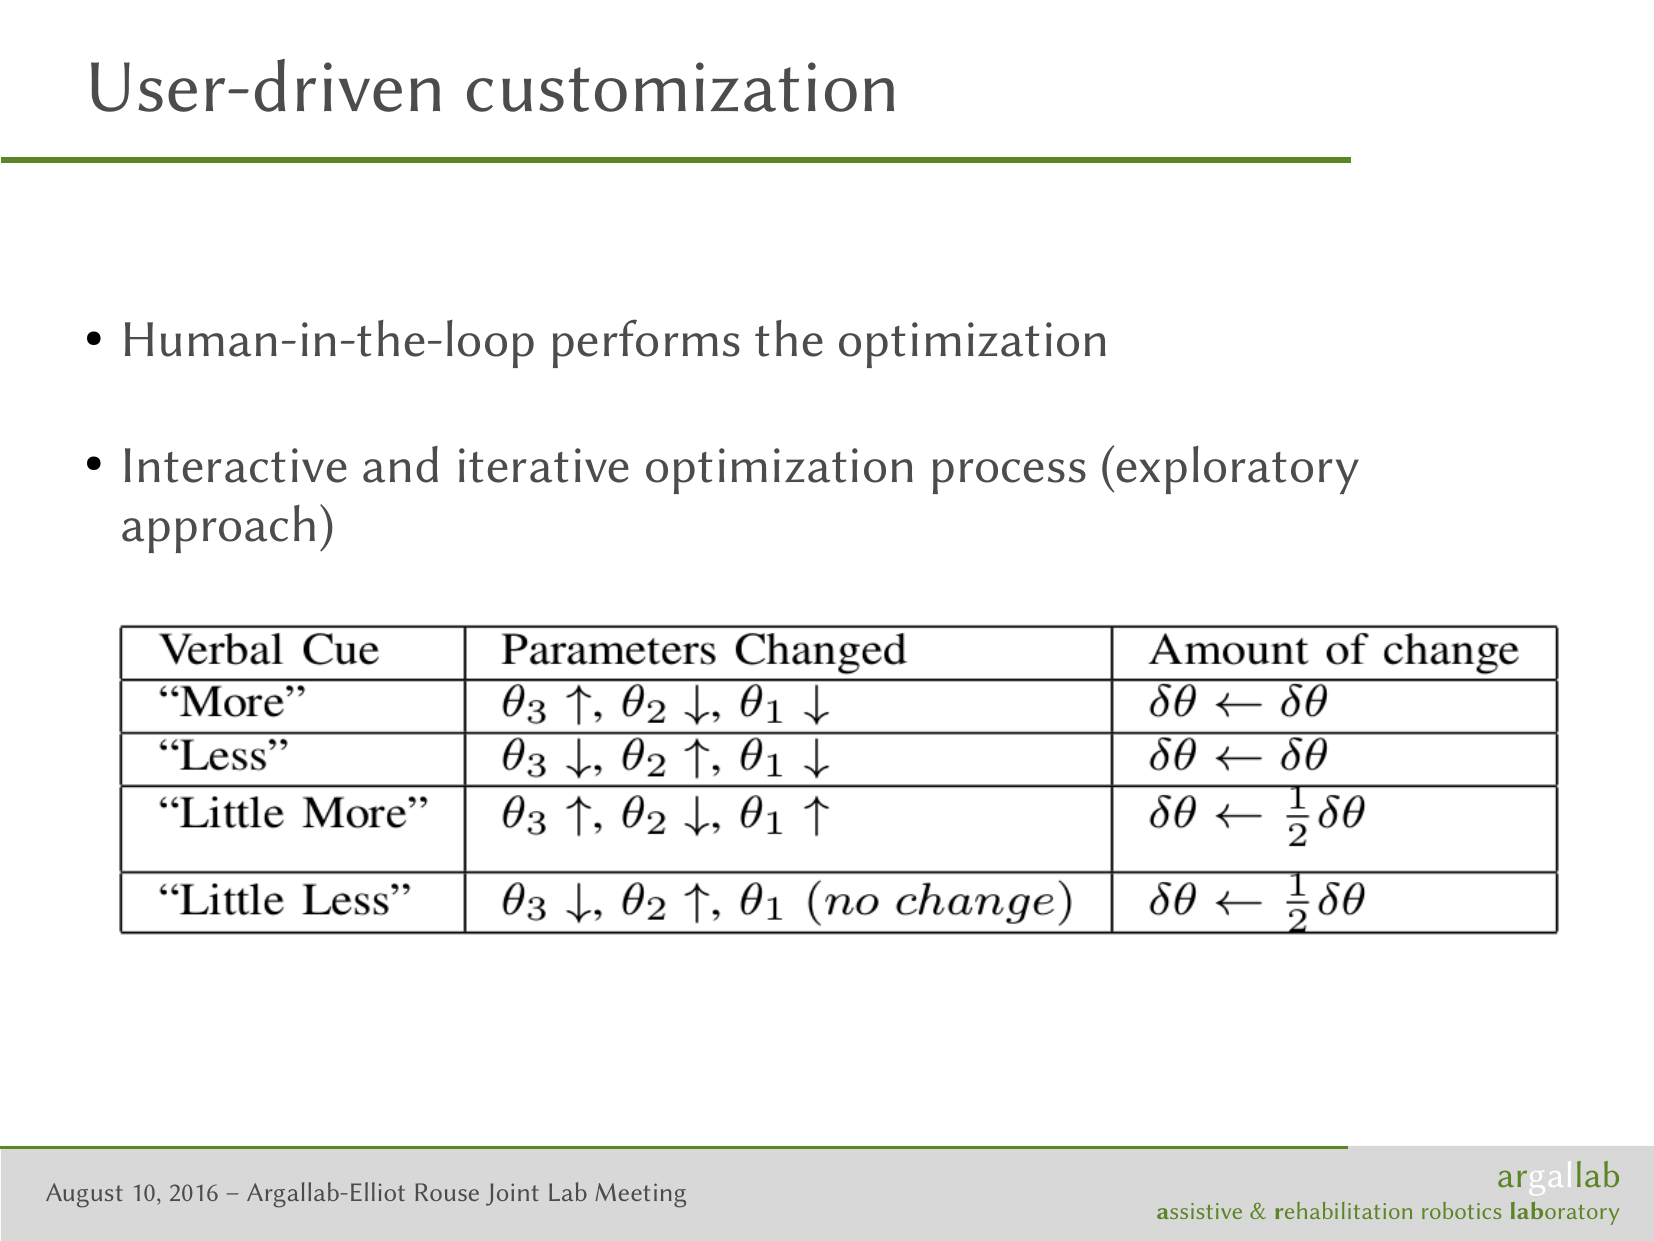

User-driven customization
Human-in-the-loop performs the optimization
Interactive and iterative optimization process (exploratory approach)